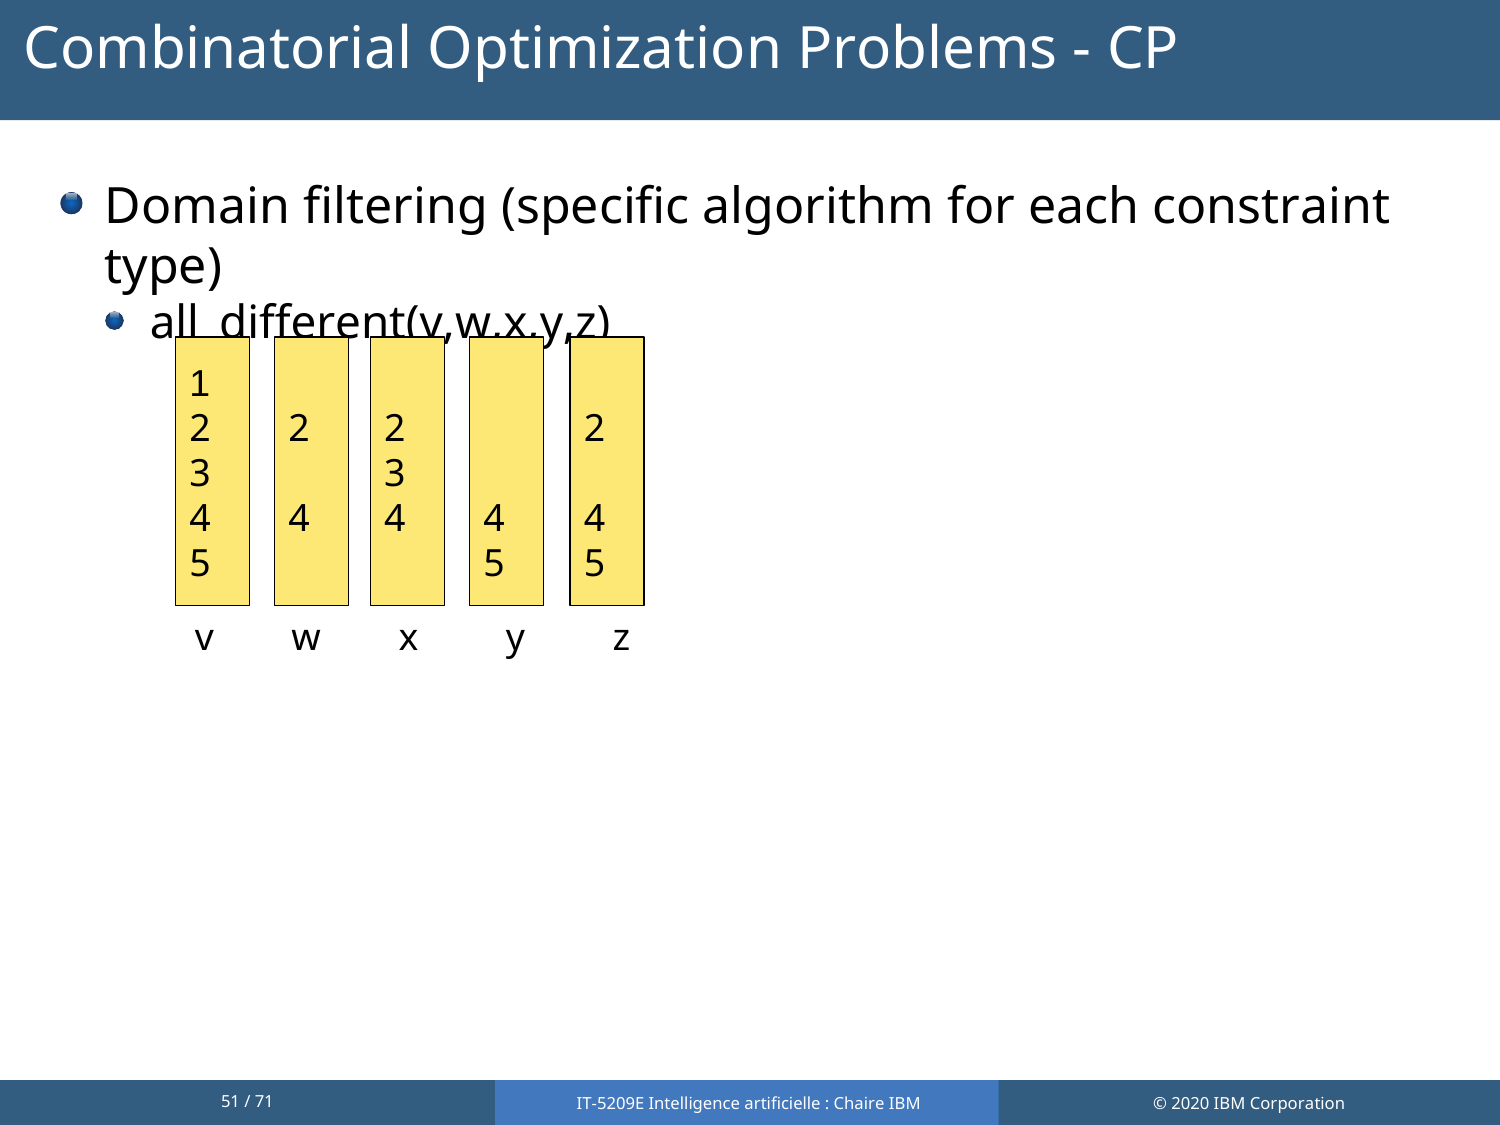

# Combinatorial Optimization Problems - CP
Domain filtering (specific algorithm for each constraint type)
all_different(v,w,x,y,z)
1
2
3
4
5
2
4
2
3
4
4
5
2
4
5
v w x y z